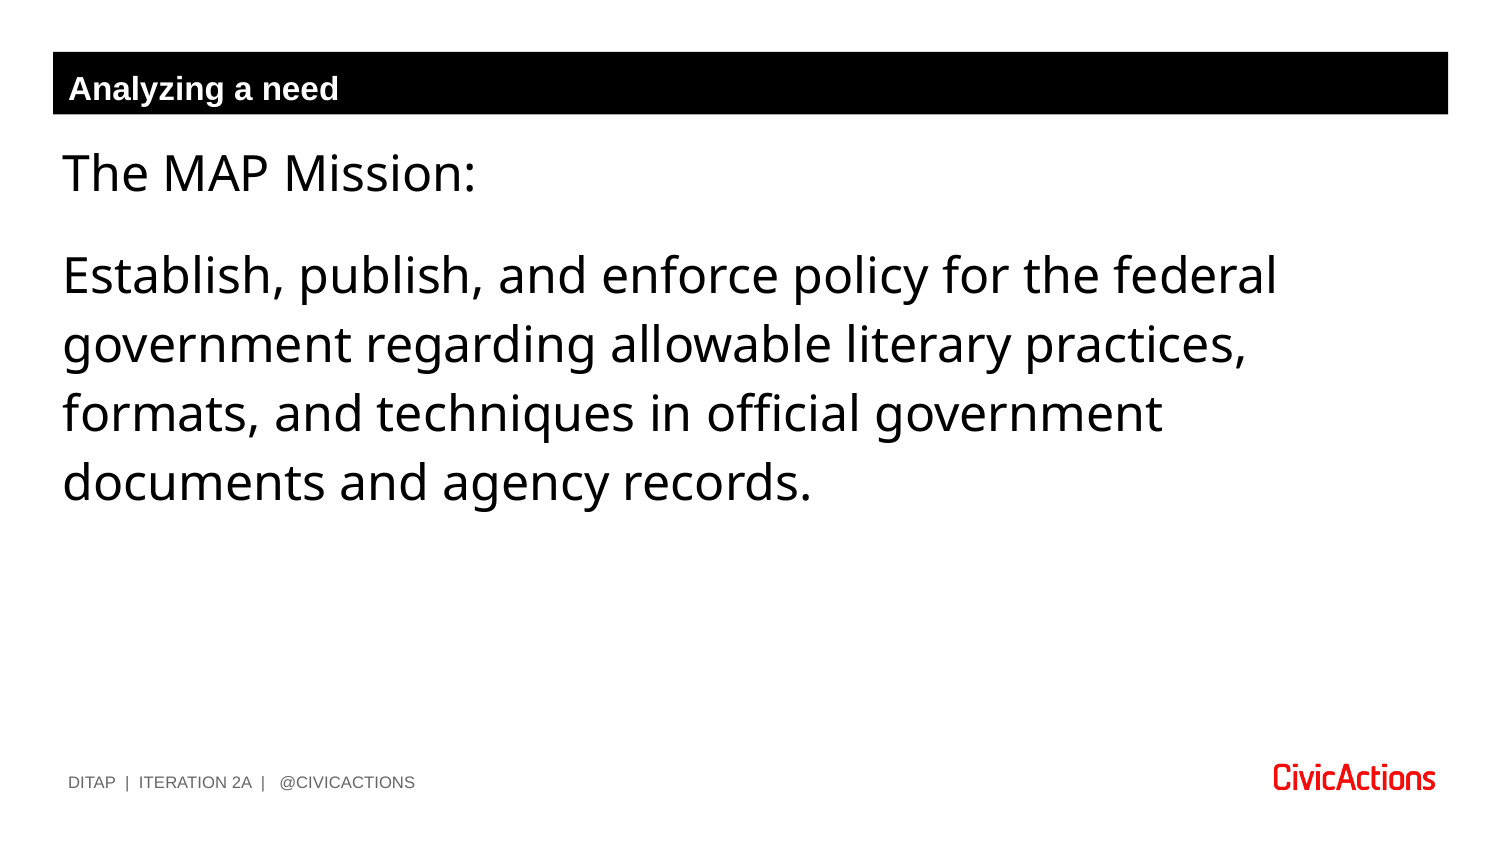

# Analyzing a need
The MAP Mission:
Establish, publish, and enforce policy for the federal government regarding allowable literary practices, formats, and techniques in official government documents and agency records.